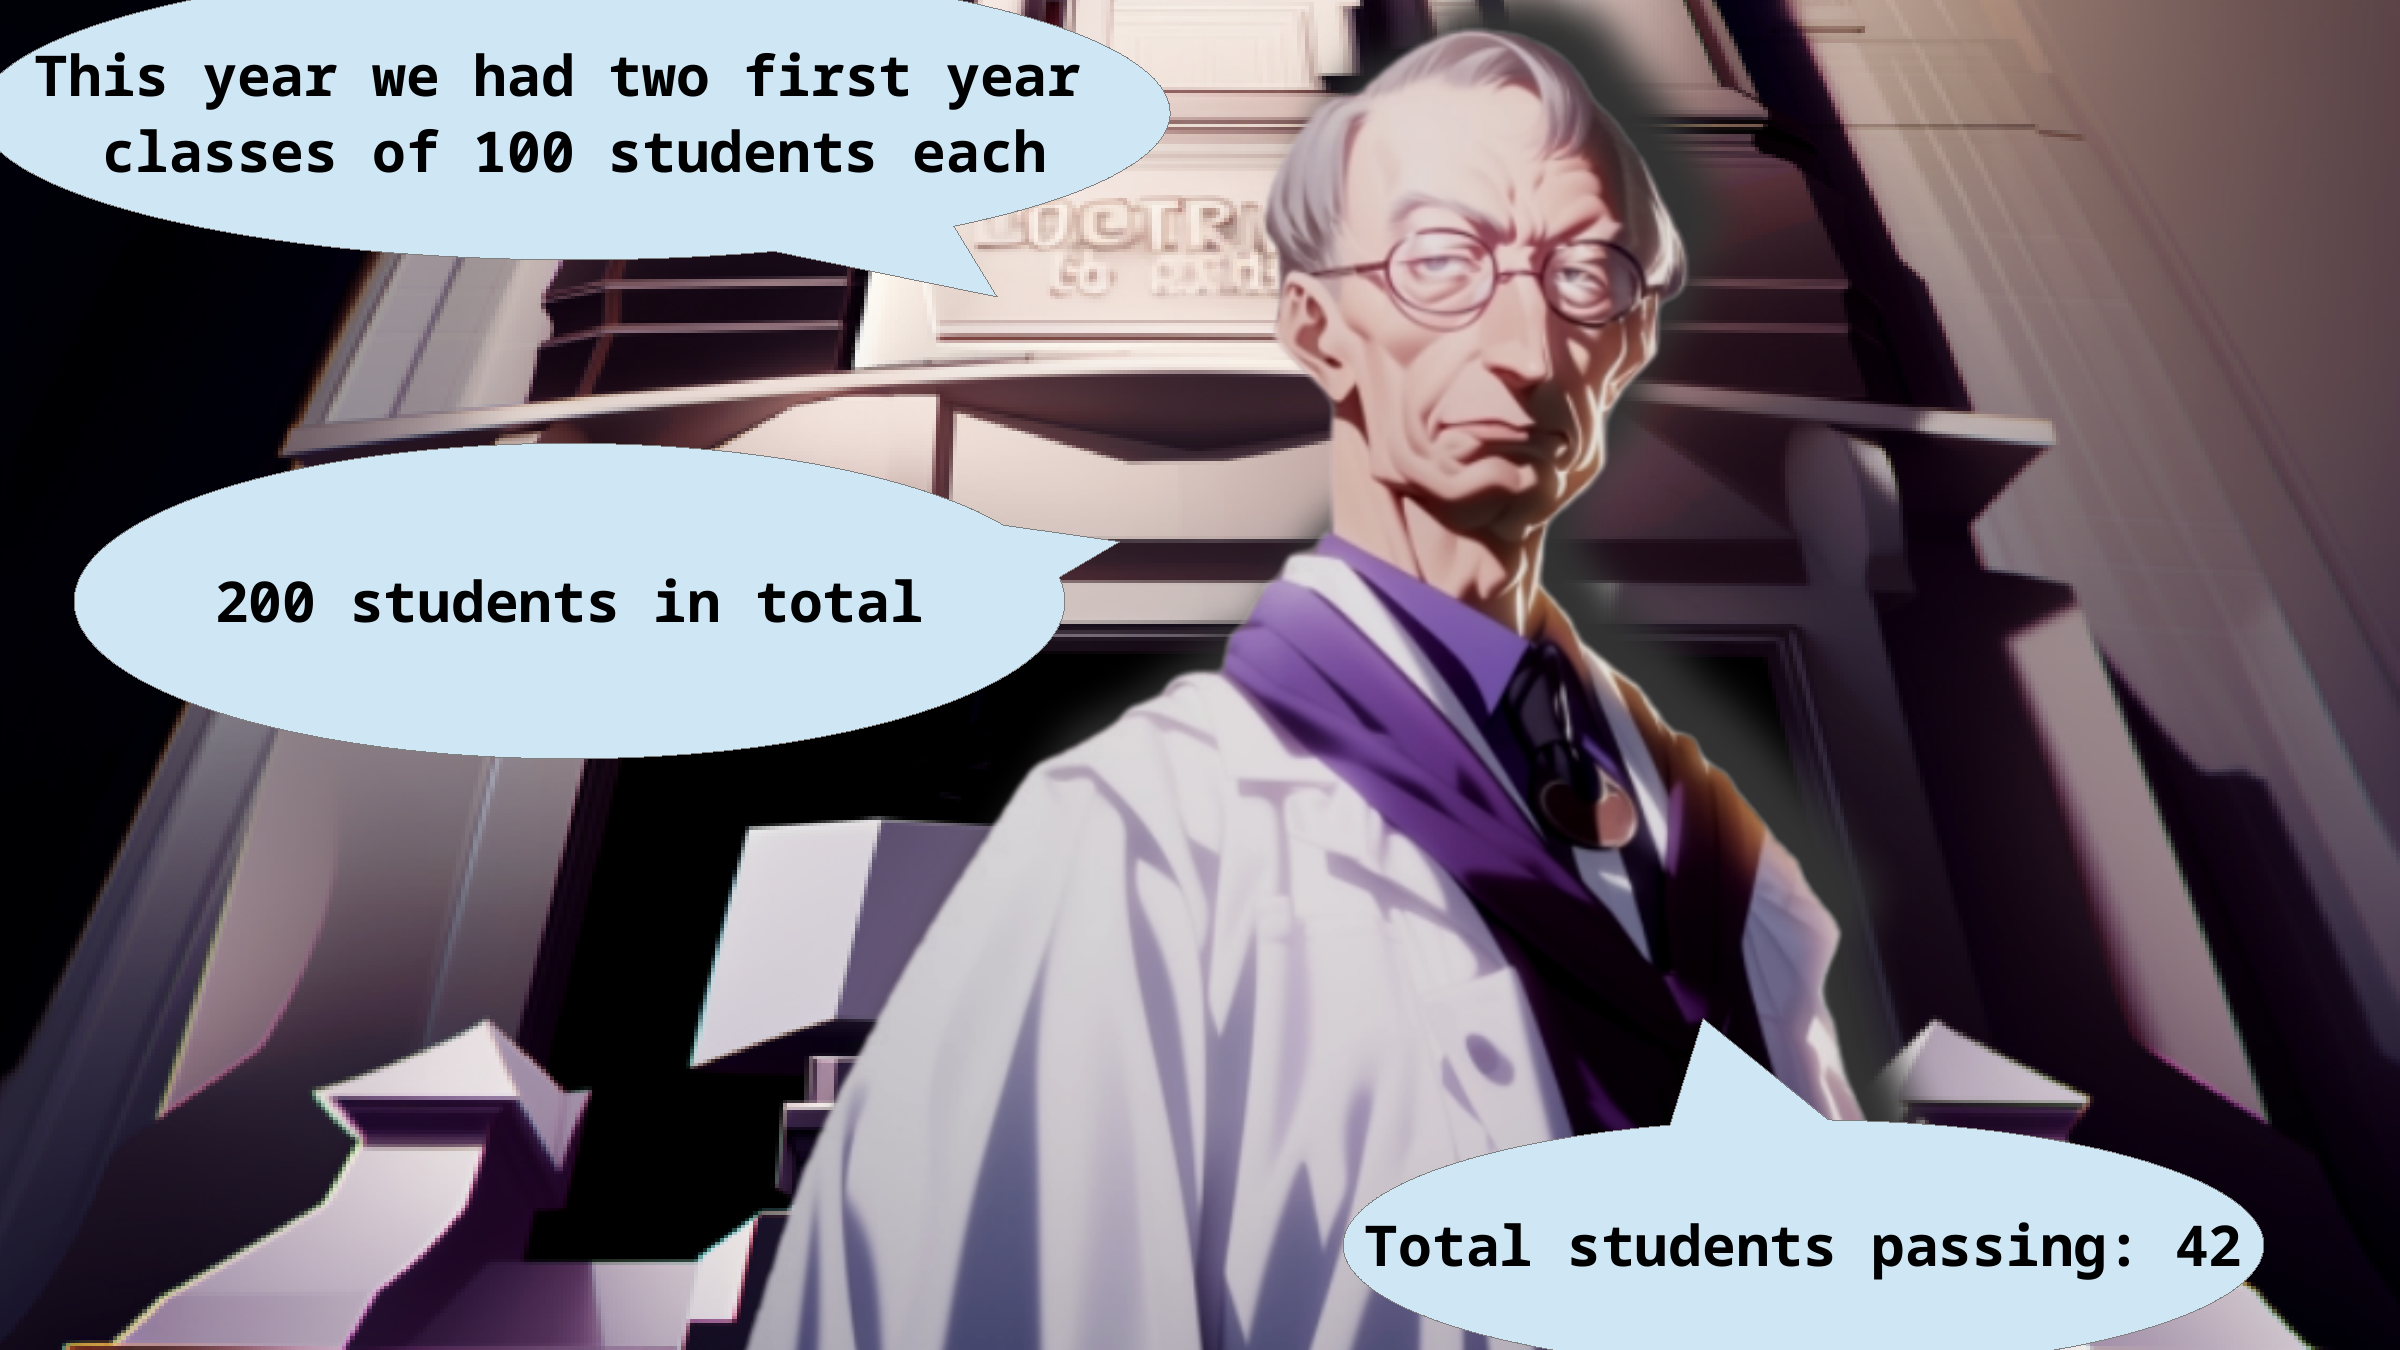

This year we had two first year
classes of 100 students each
200 students in total
Total students passing: 42